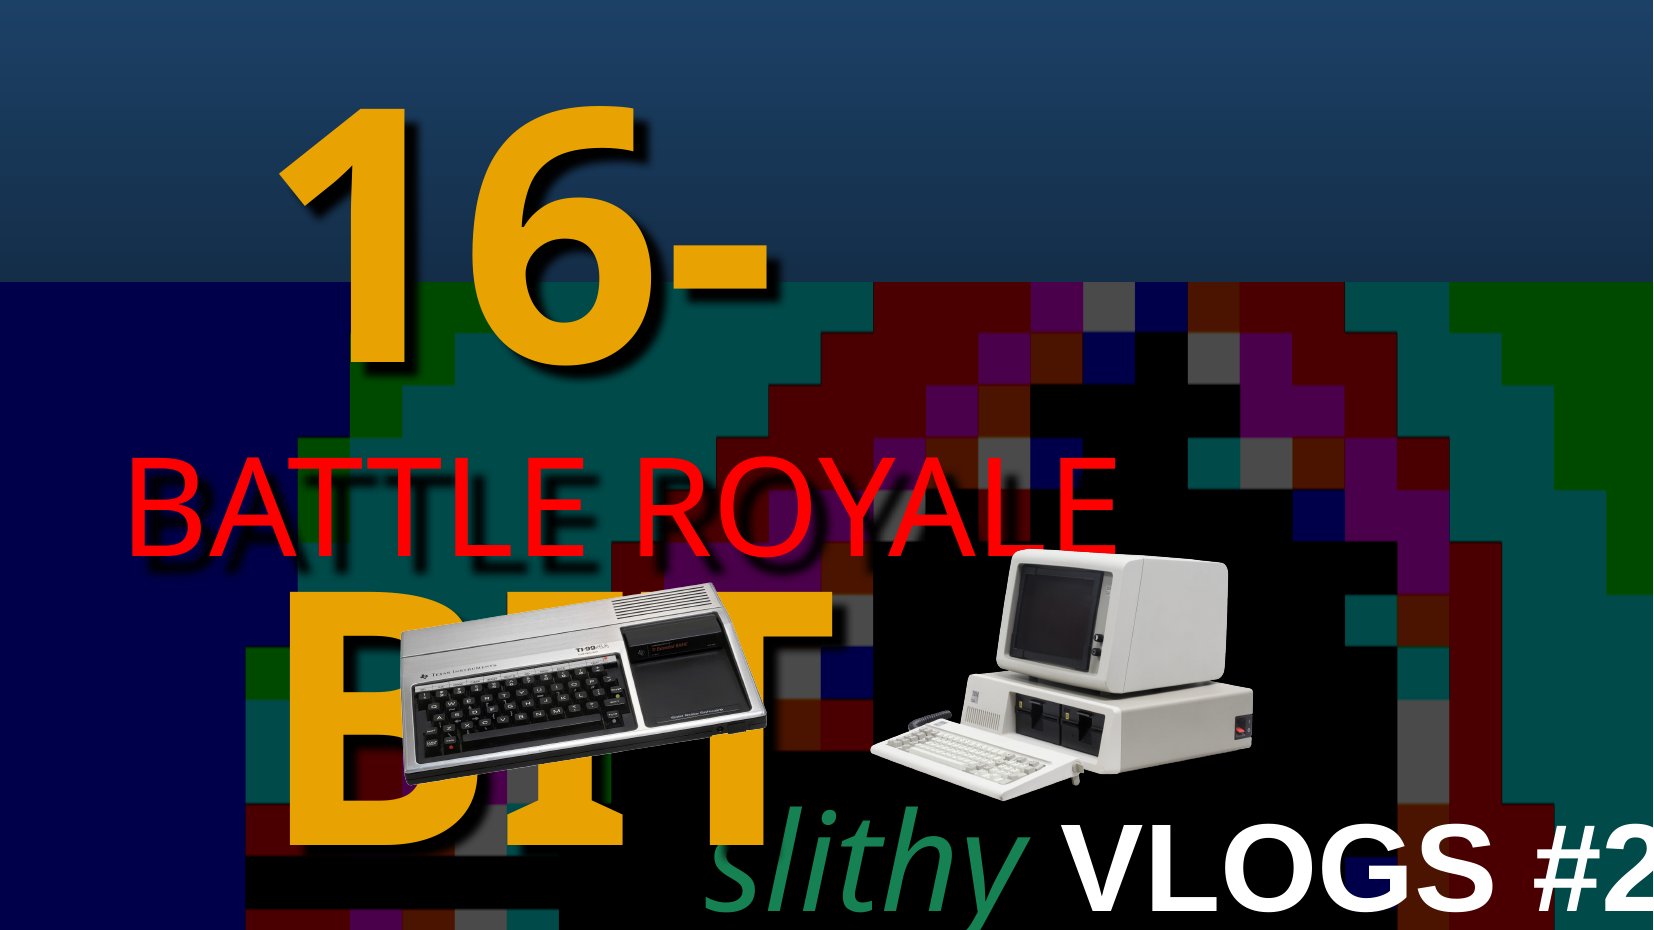

16-BIT
BATTLE ROYALE
# slithy VLOGS #29